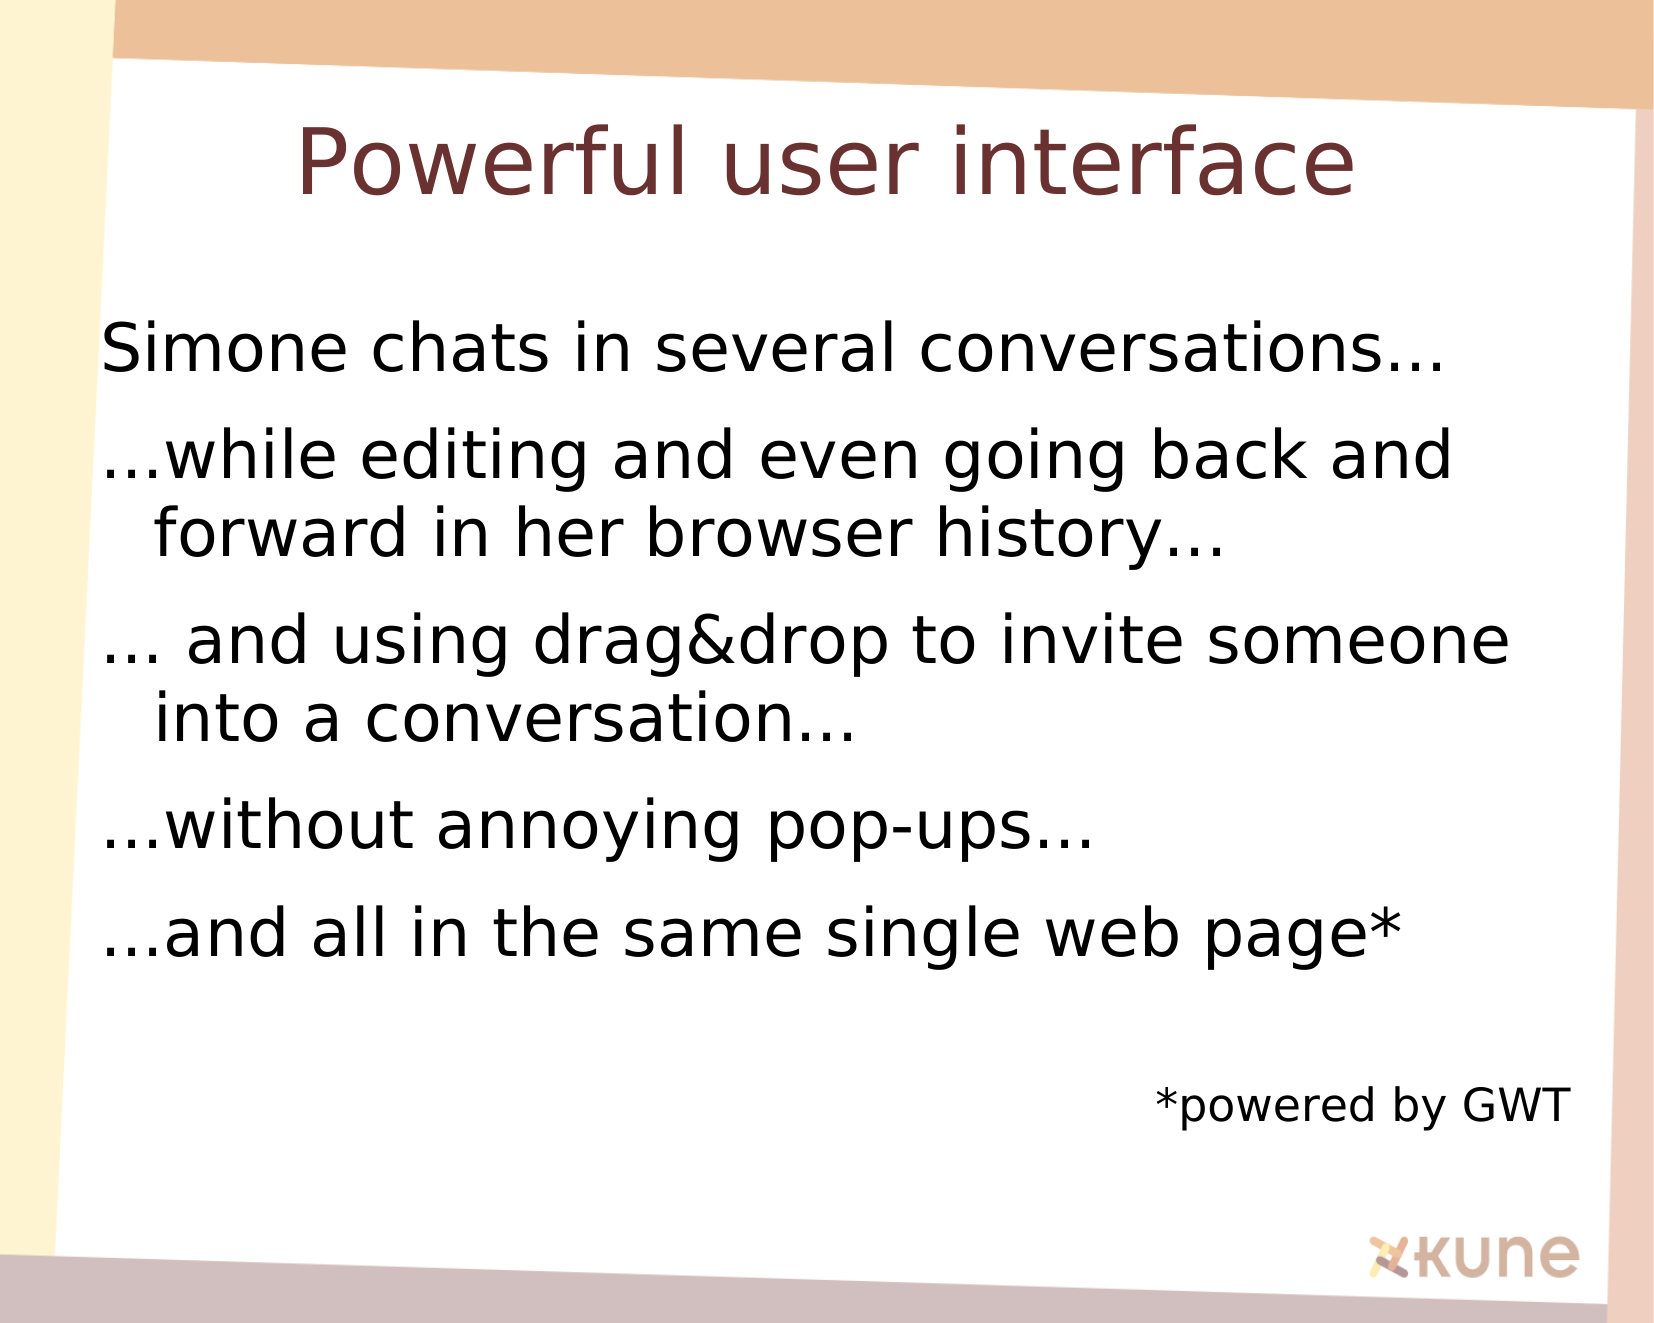

# Powerful user interface
Simone chats in several conversations...
...while editing and even going back and forward in her browser history...
... and using drag&drop to invite someone into a conversation...
...without annoying pop-ups...
...and all in the same single web page*
*powered by GWT